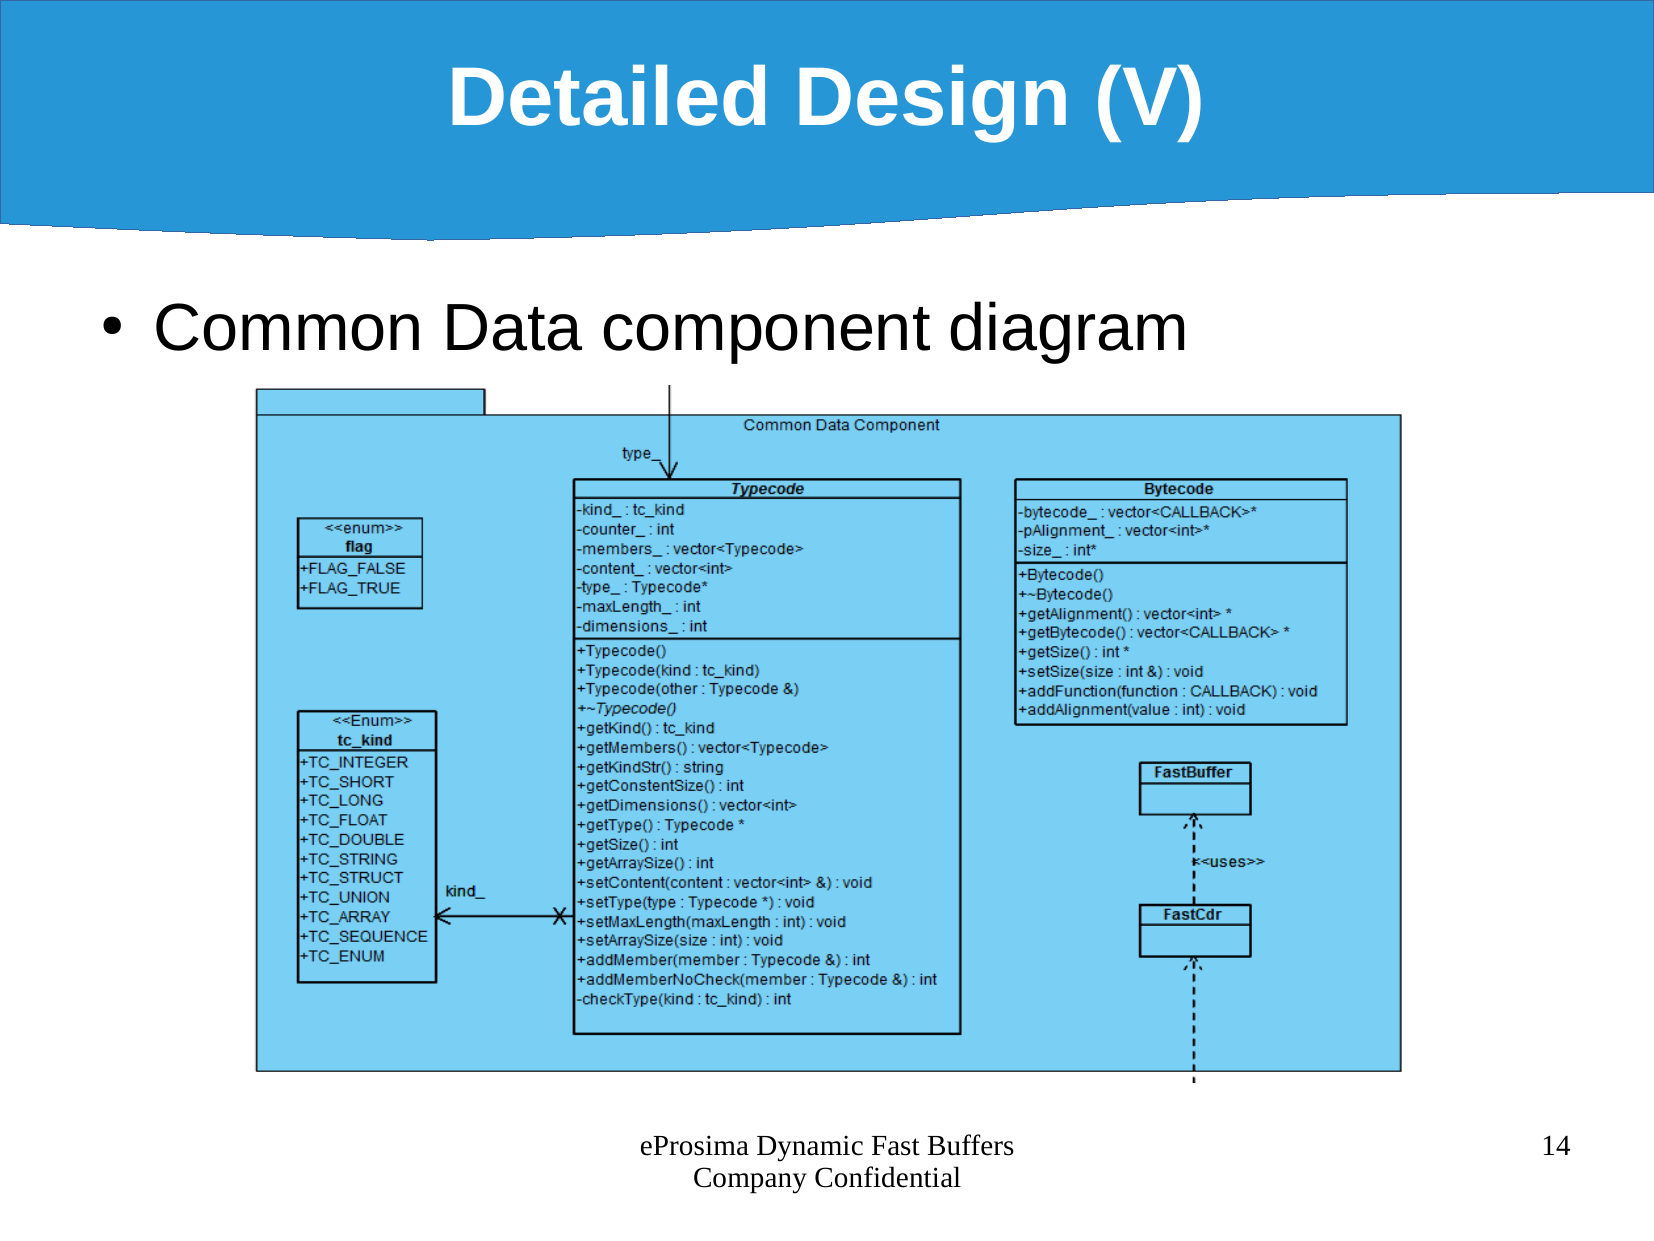

Detailed Design (V)
# Common Data component diagram
eProsima Dynamic Fast Buffers
14